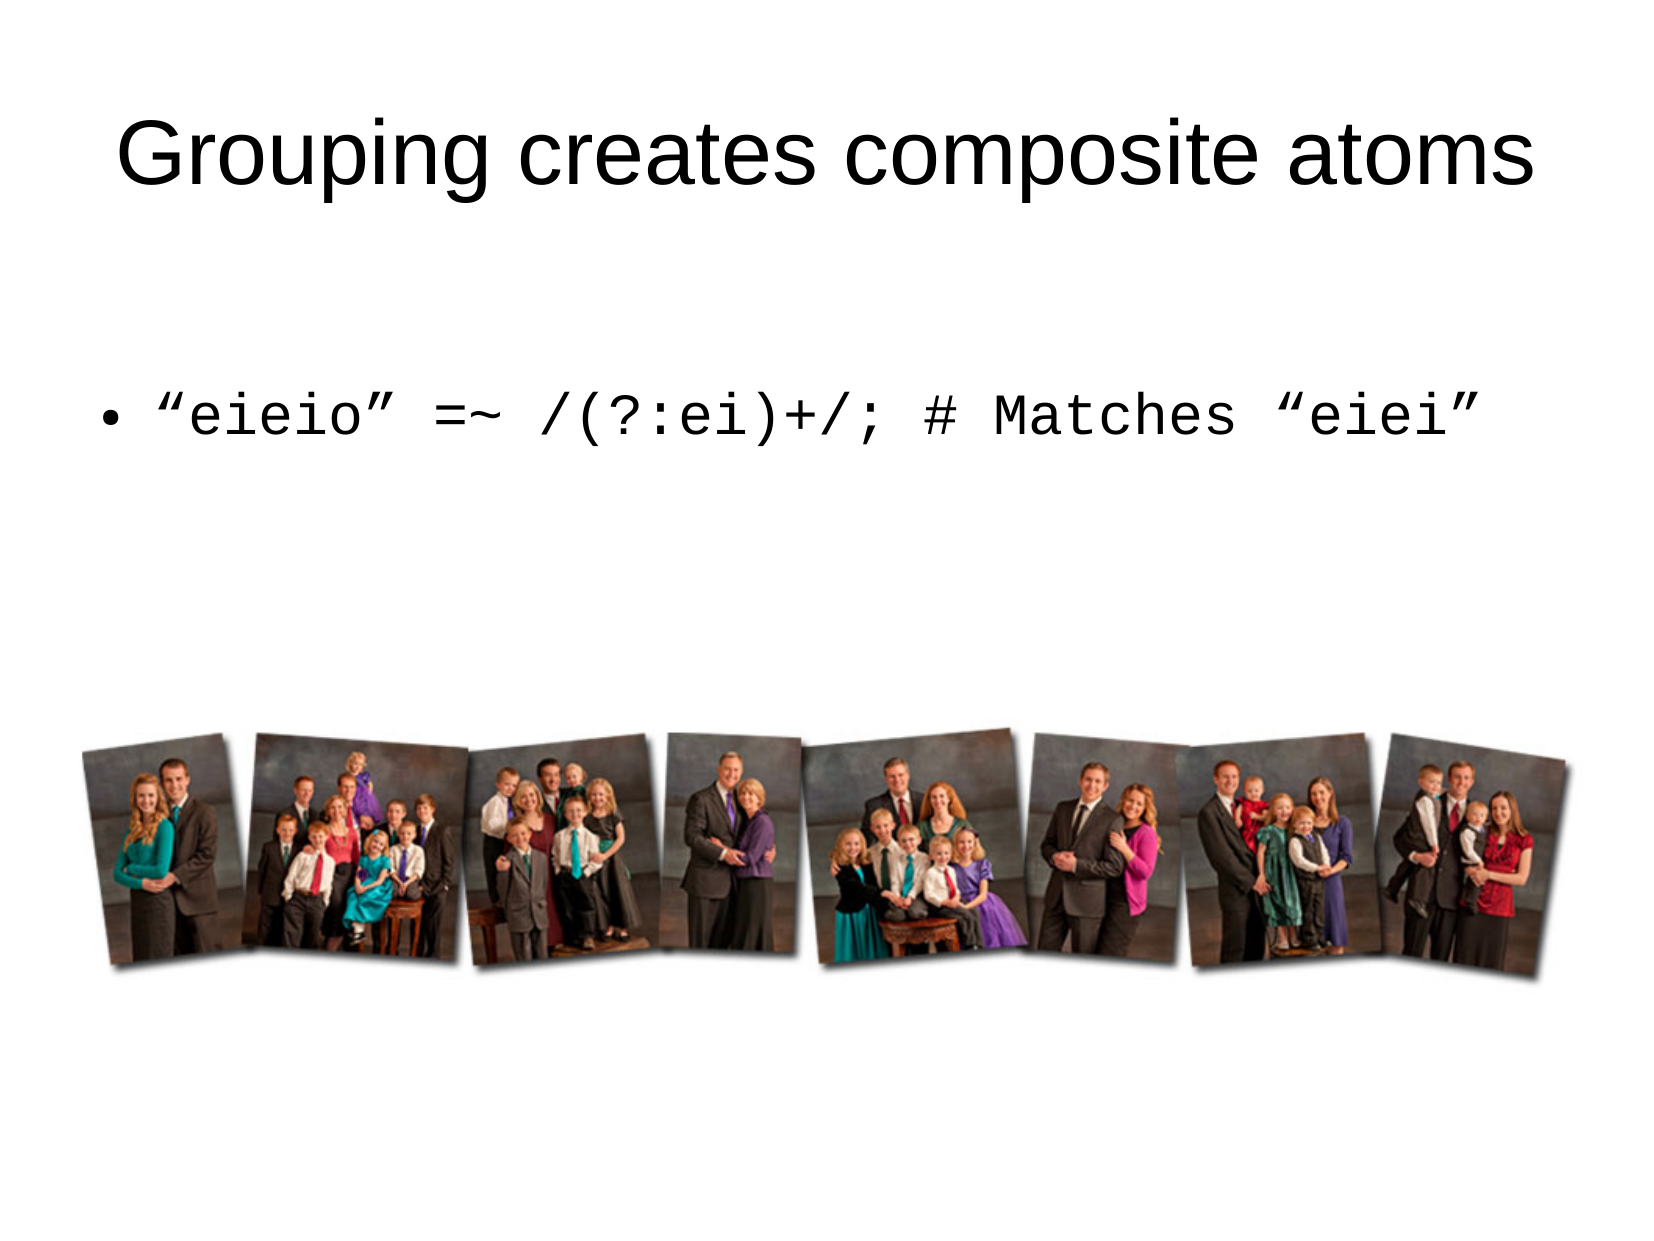

# Grouping creates composite atoms
“eieio” =~ /(?:ei)+/; # Matches “eiei”